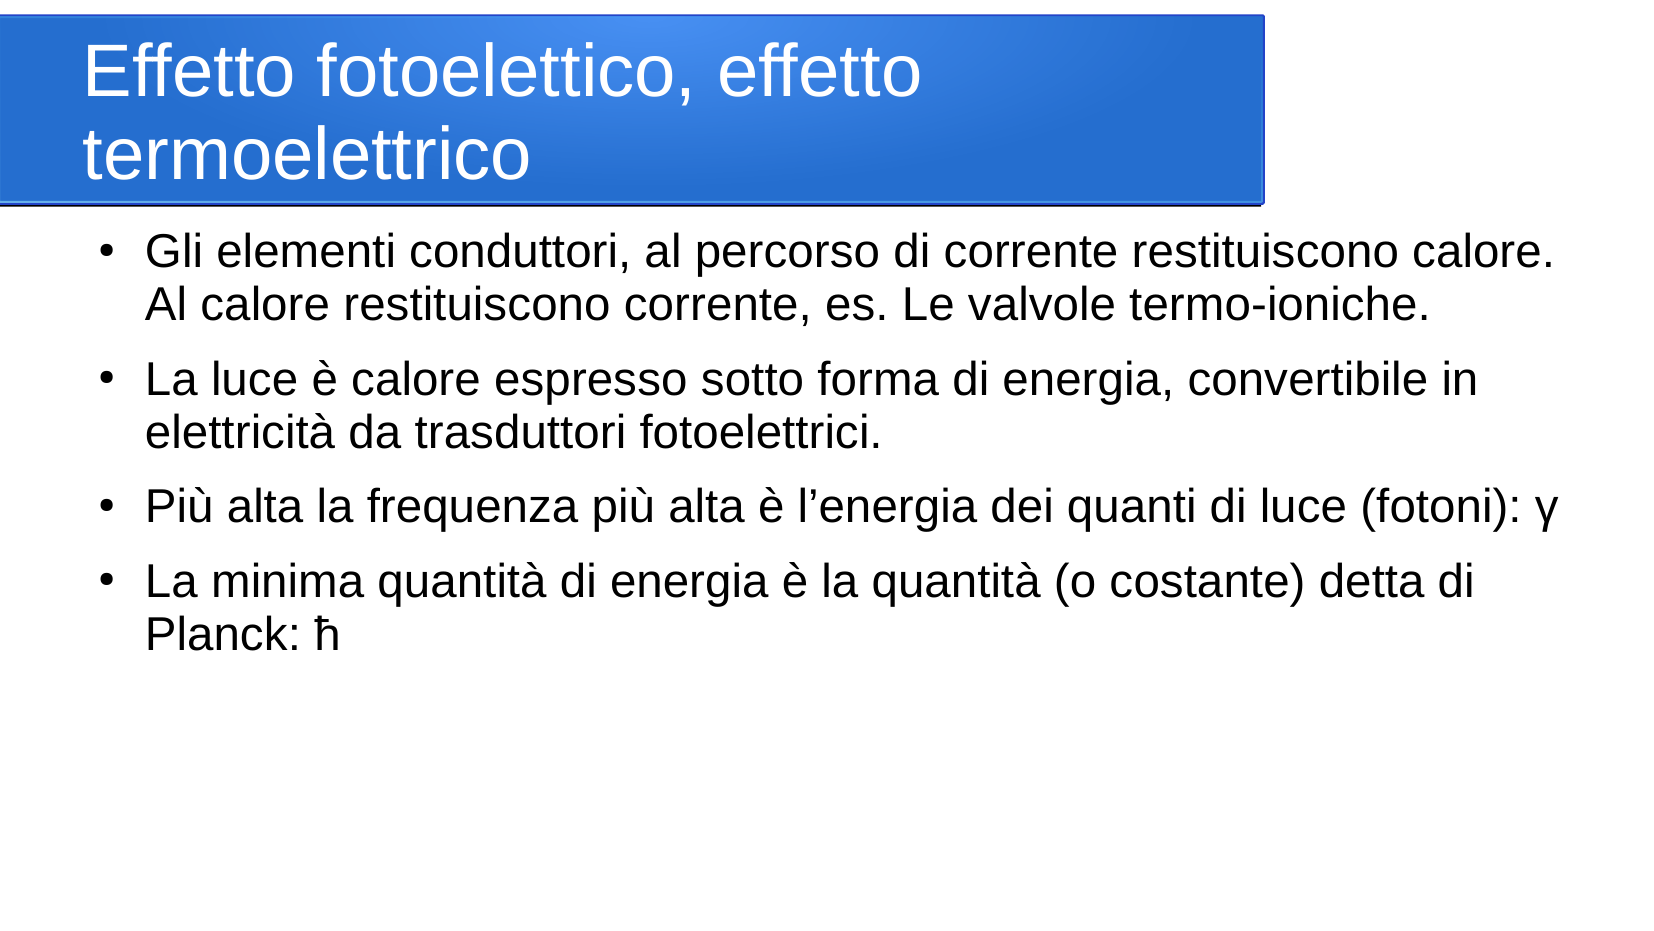

# Effetto fotoelettico, effetto termoelettrico
Gli elementi conduttori, al percorso di corrente restituiscono calore. Al calore restituiscono corrente, es. Le valvole termo-ioniche.
La luce è calore espresso sotto forma di energia, convertibile in elettricità da trasduttori fotoelettrici.
Più alta la frequenza più alta è l’energia dei quanti di luce (fotoni): γ
La minima quantità di energia è la quantità (o costante) detta di Planck: ħ